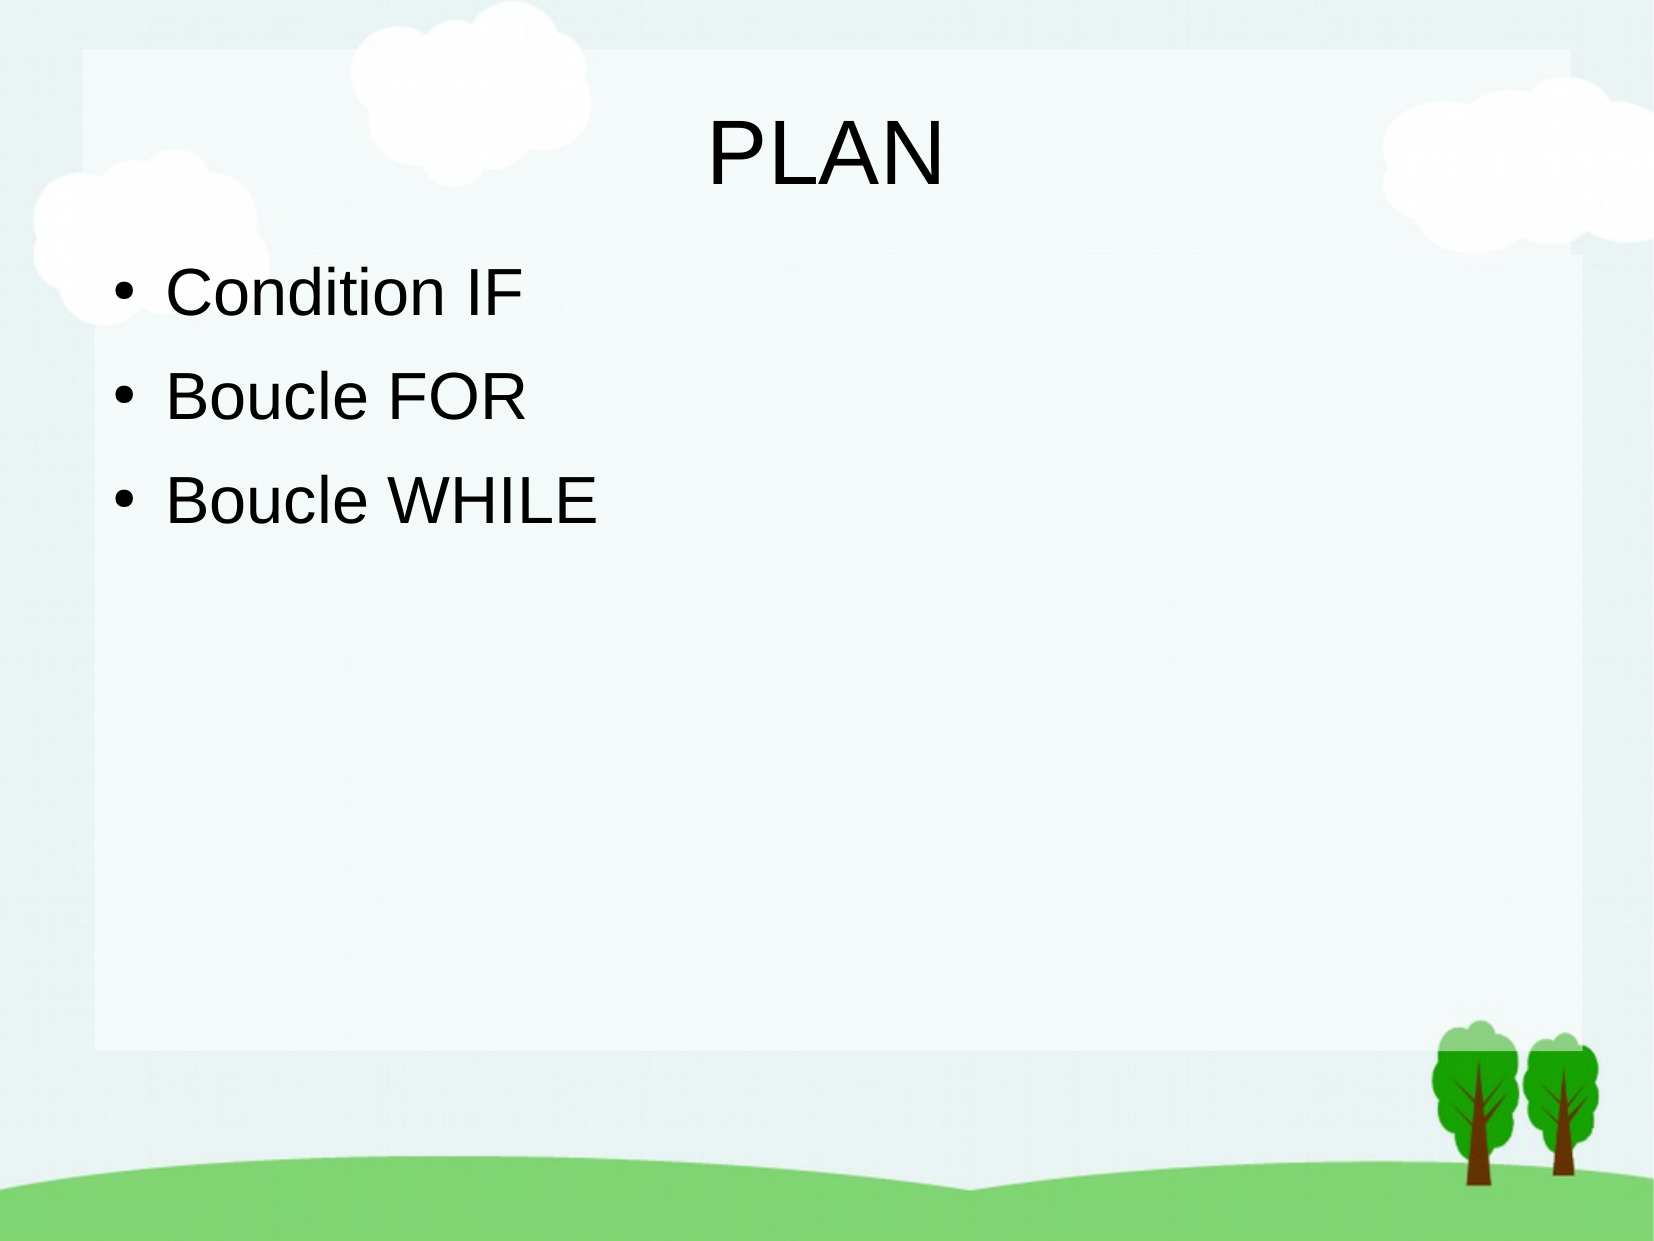

# PLAN
Condition IF
Boucle FOR
Boucle WHILE